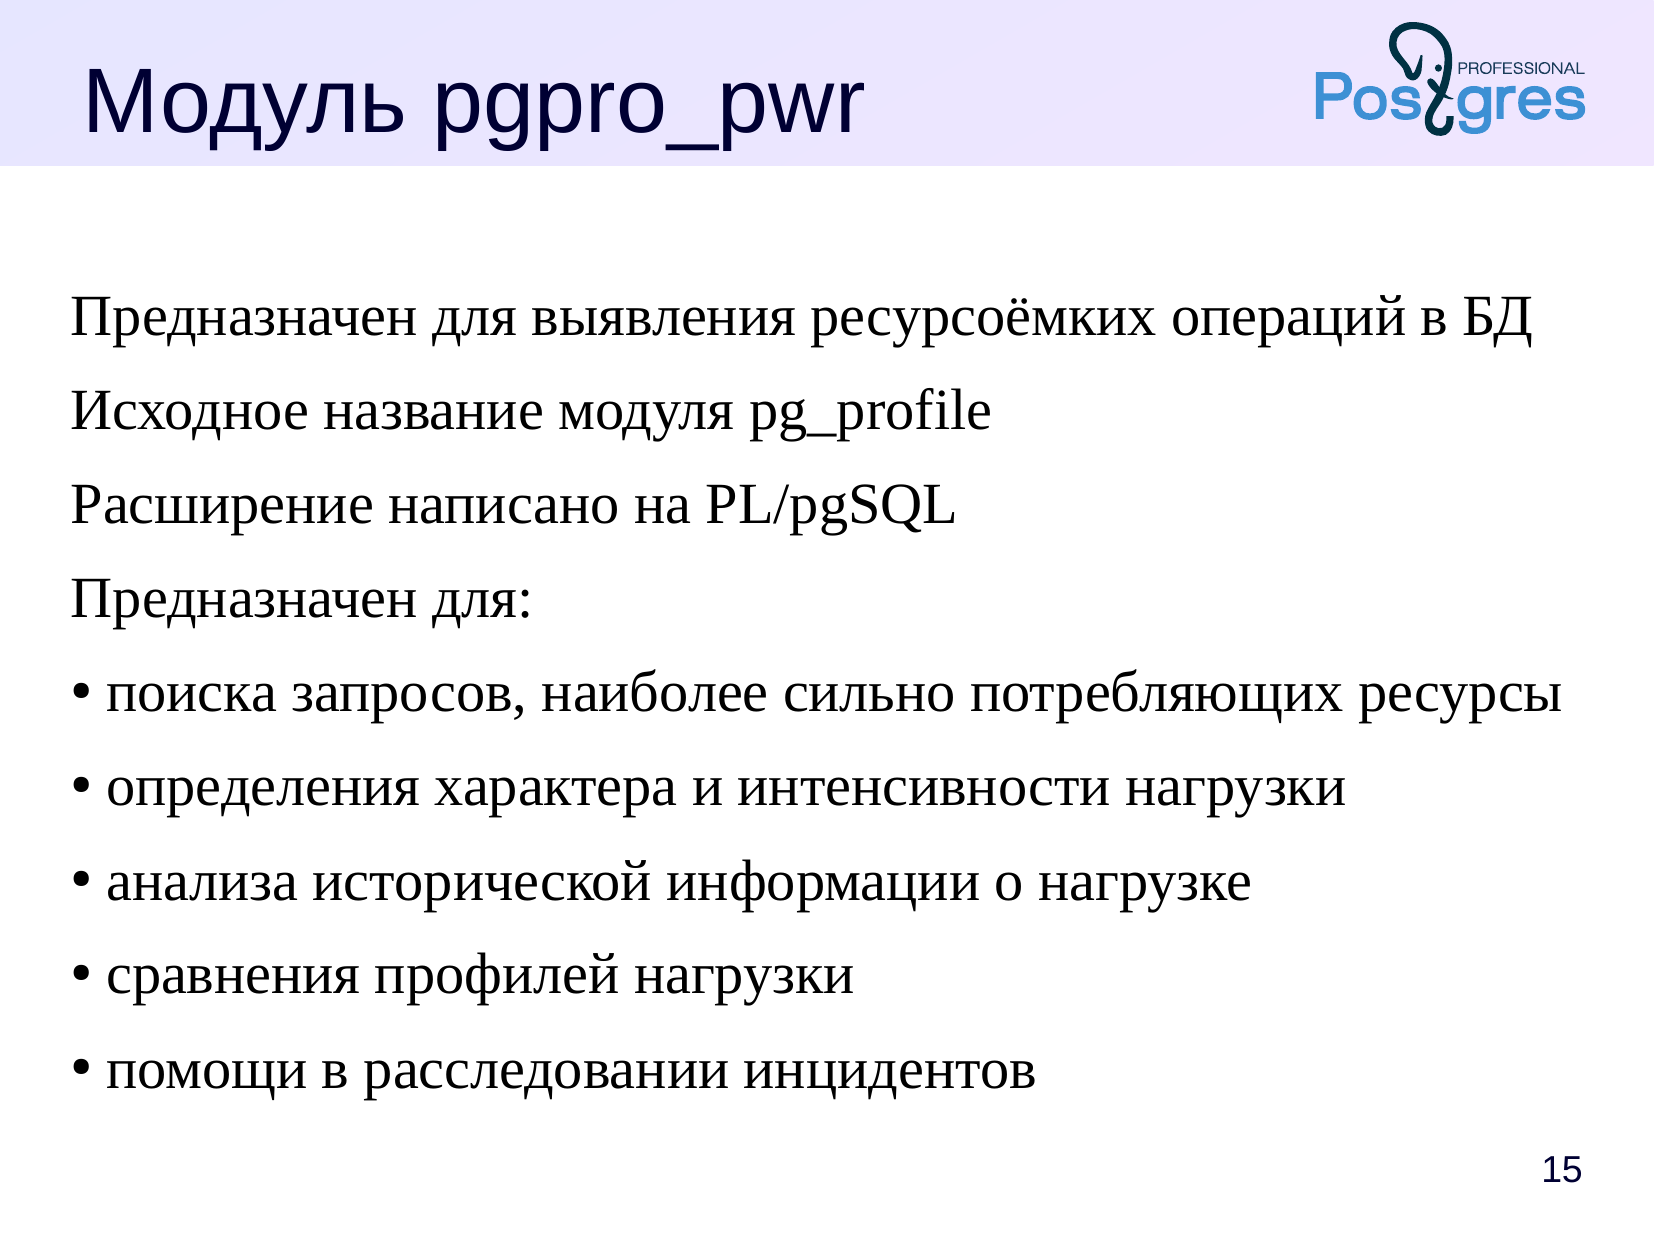

# Модуль pgpro_pwr
Предназначен для выявления ресурсоёмких операций в БД
Исходное название модуля pg_profile
Расширение написано на PL/pgSQL
Предназначен для:
поиска запросов, наиболее сильно потребляющих ресурсы
определения характера и интенсивности нагрузки
анализа исторической информации о нагрузке
сравнения профилей нагрузки
помощи в расследовании инцидентов